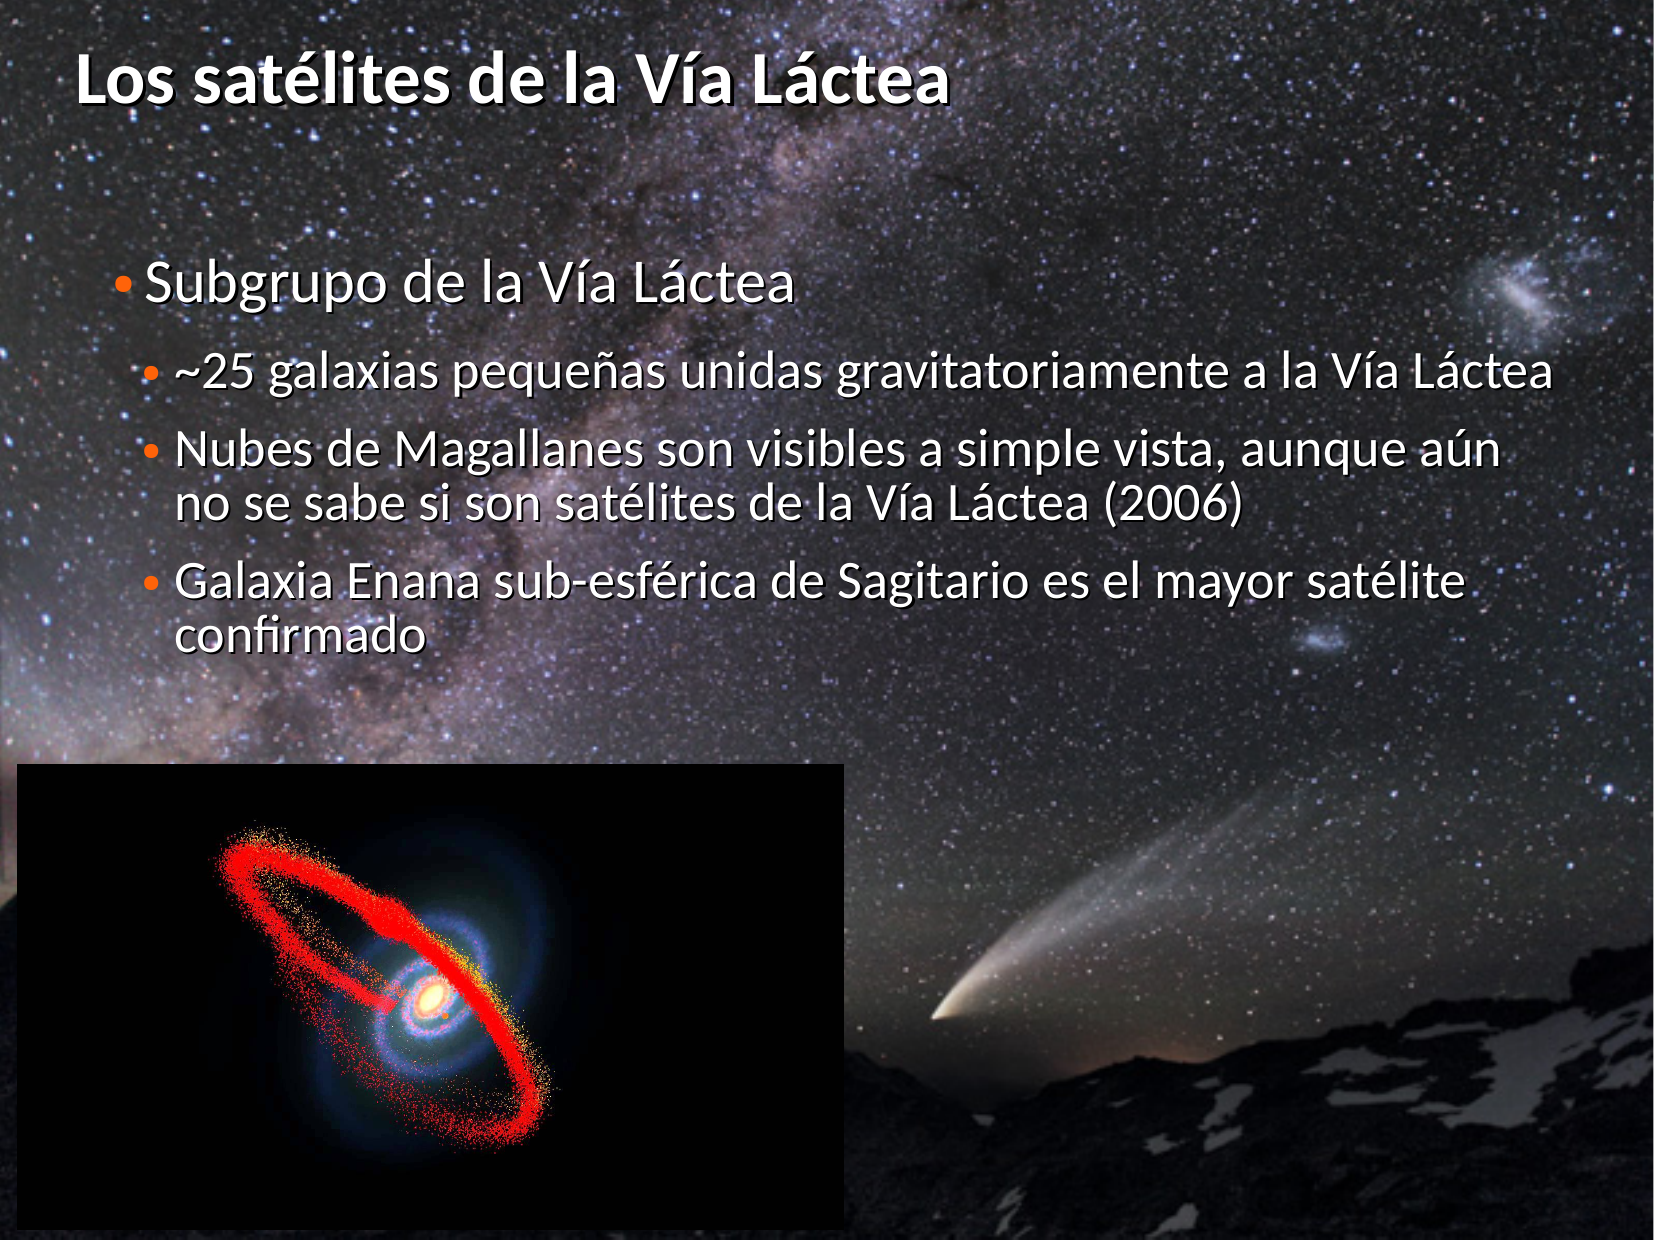

# Los satélites de la Vía Láctea
Subgrupo de la Vía Láctea
~25 galaxias pequeñas unidas gravitatoriamente a la Vía Láctea
Nubes de Magallanes son visibles a simple vista, aunque aún no se sabe si son satélites de la Vía Láctea (2006)
Galaxia Enana sub-esférica de Sagitario es el mayor satélite confirmado
Astronomía (Asorey)
45